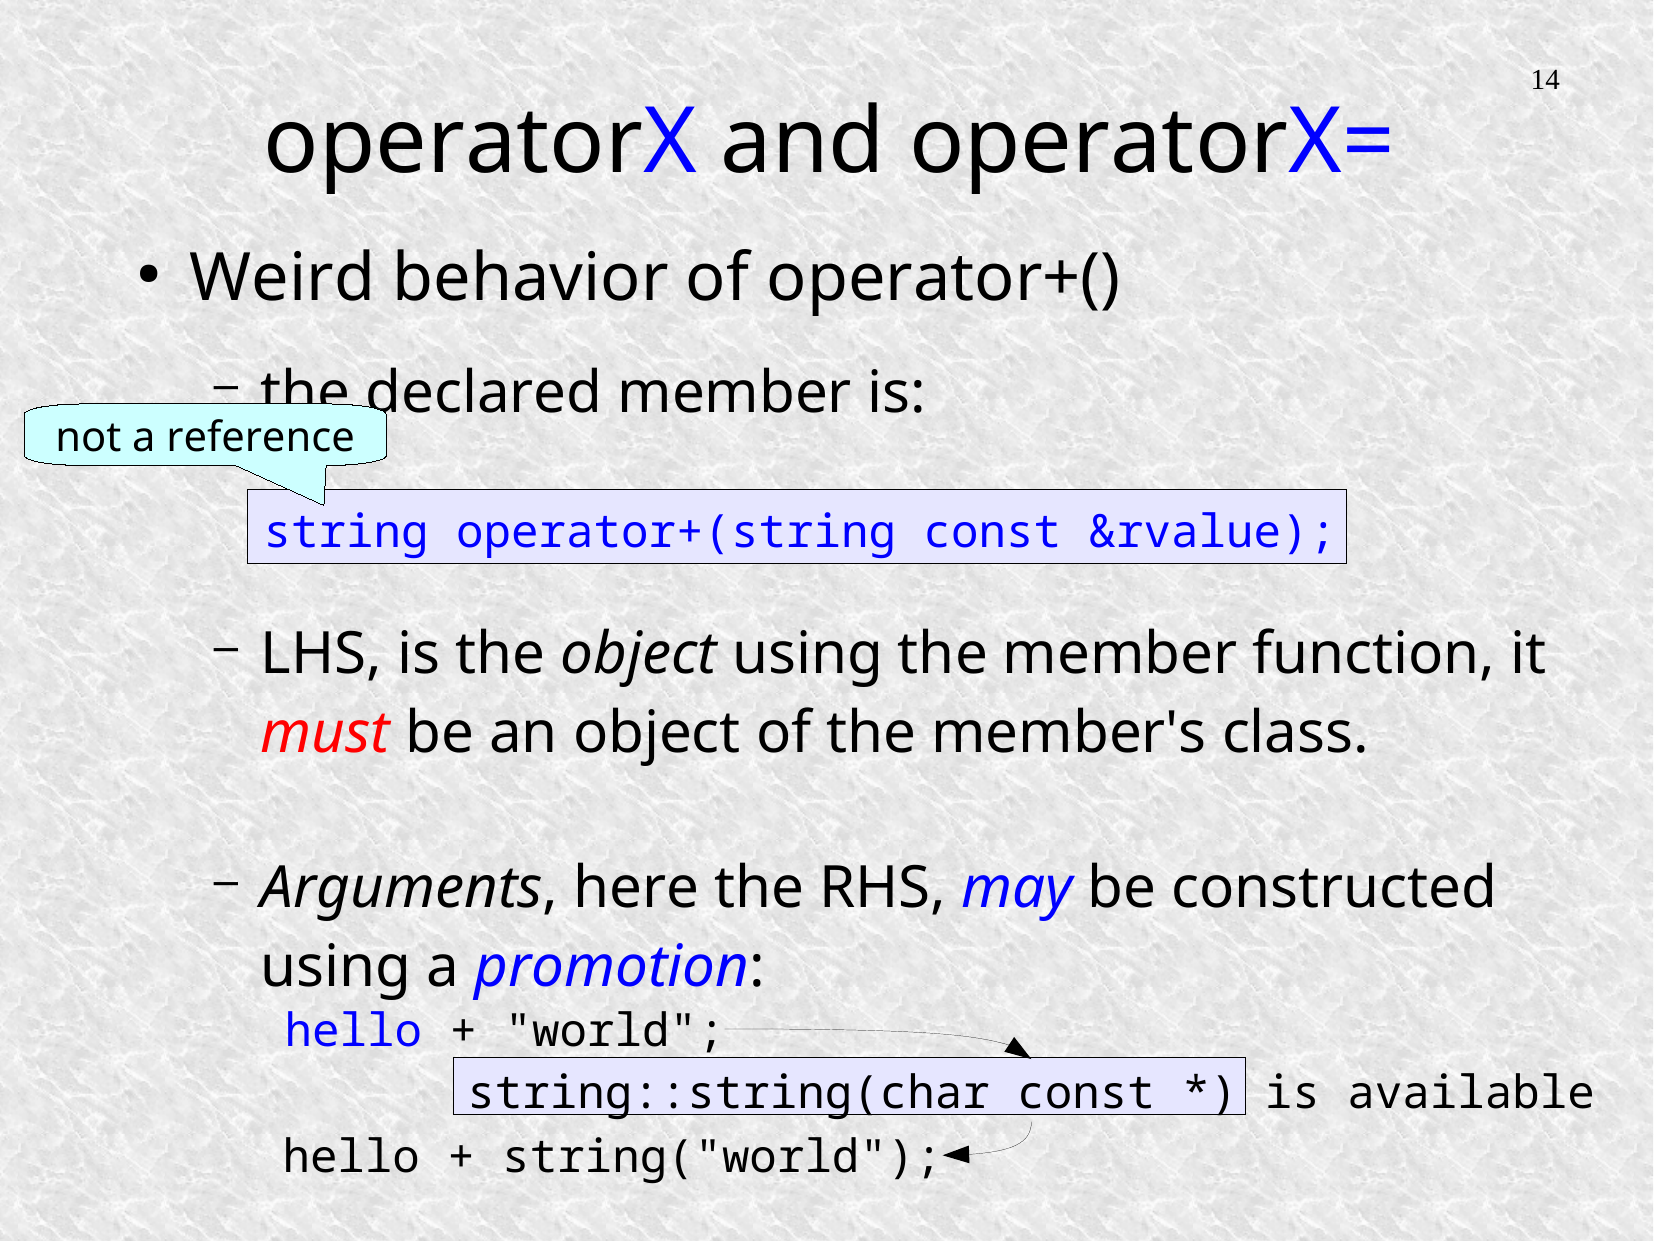

# operatorX and operatorX=
14
Weird behavior of operator+()
the declared member is:
LHS, is the object using the member function, it must be an object of the member's class.
Arguments, here the RHS, may be constructed using a promotion:
not a reference
string operator+(string const &rvalue);
hello + "world";
string::string(char const *) is available
hello + string("world");